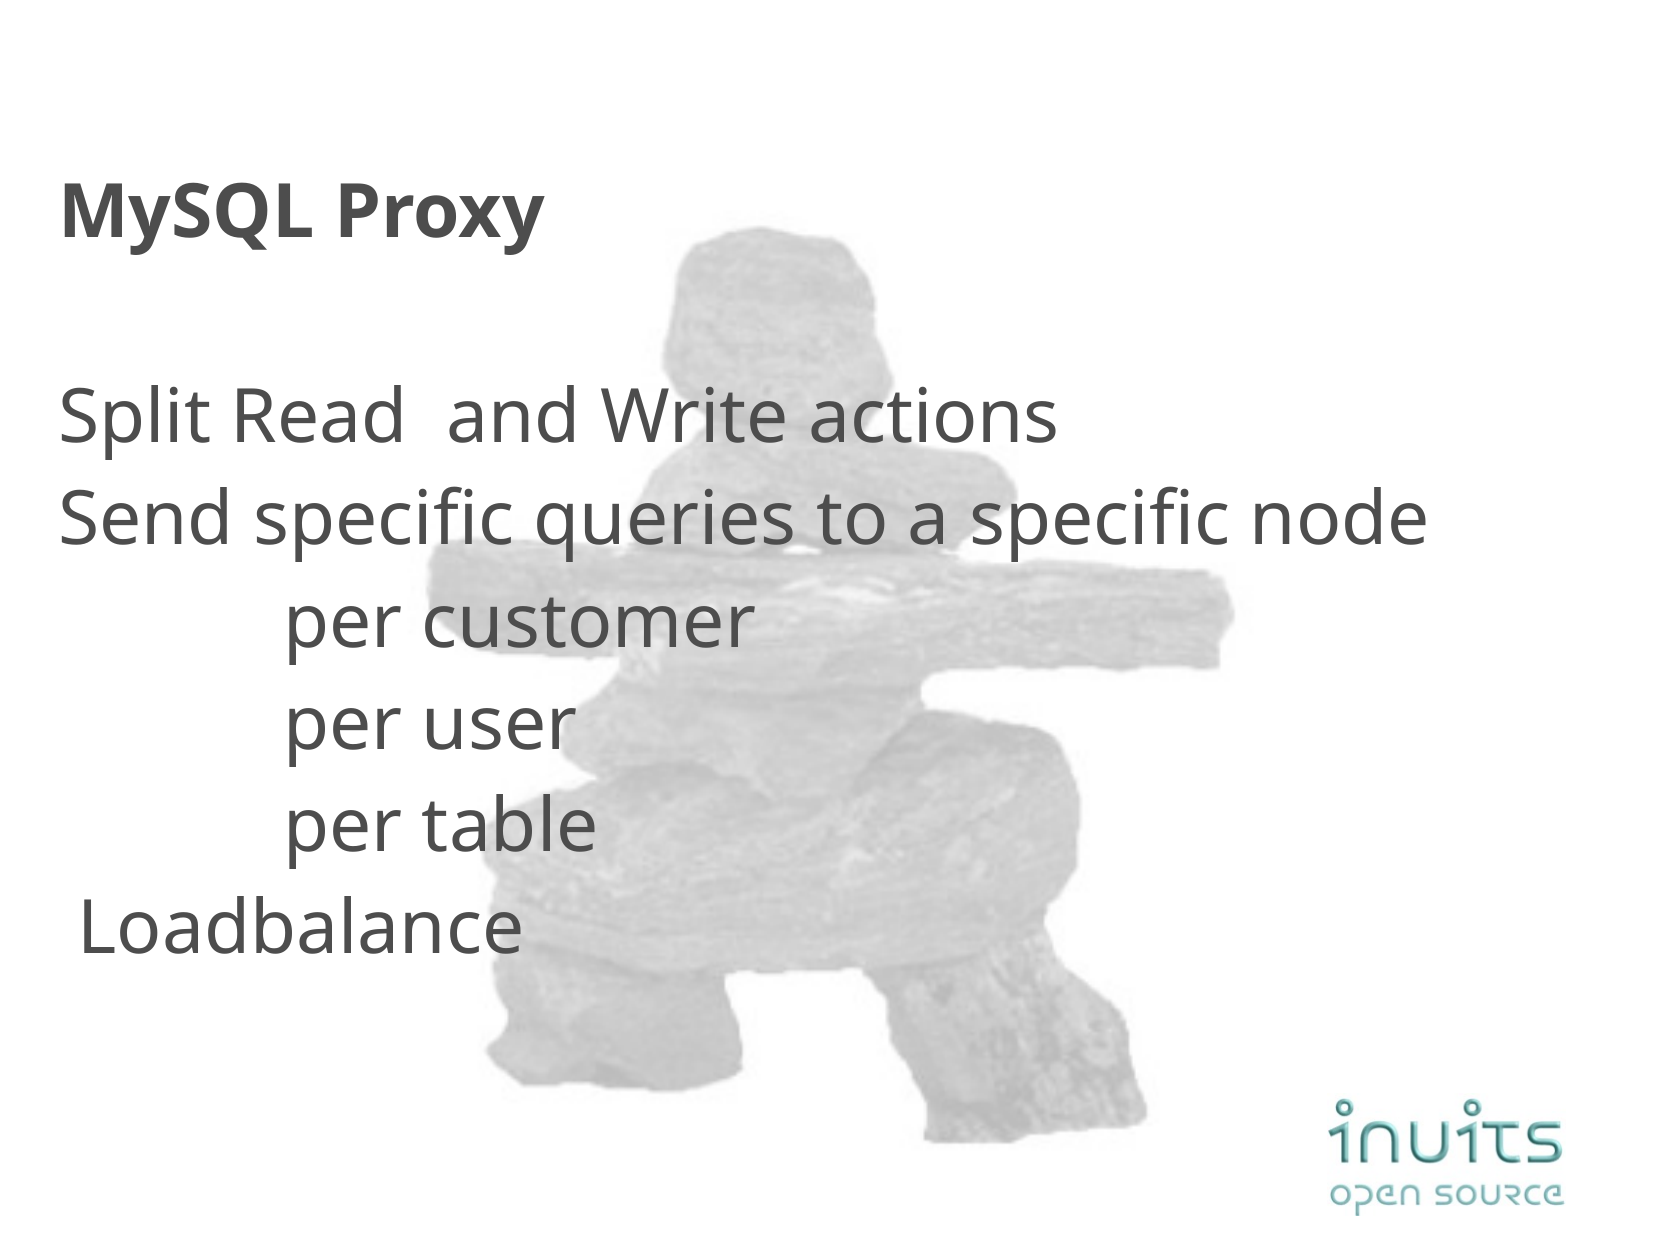

MySQL Proxy
Split Read and Write actions
Send specific queries to a specific node
	per customer
	per user
	per table
 Loadbalance
#